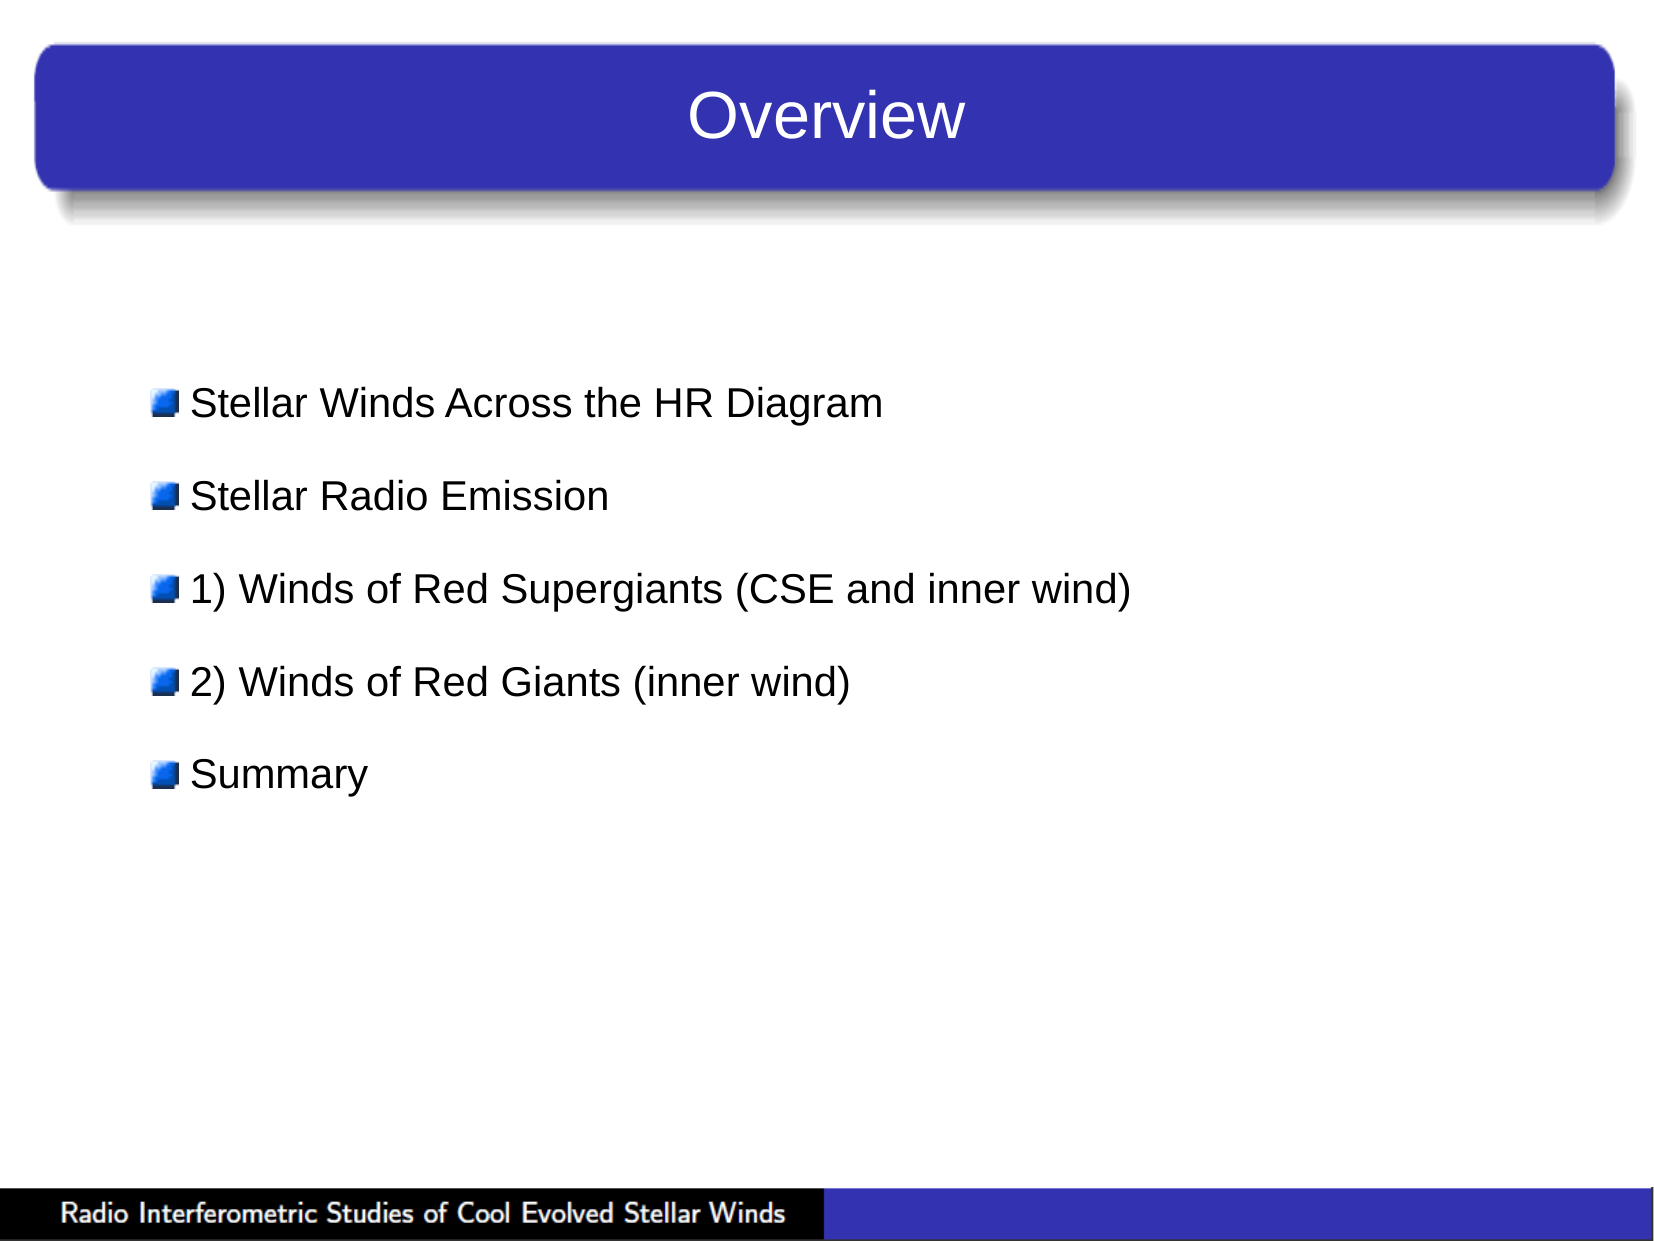

Overview
 Stellar Winds Across the HR Diagram
 Stellar Radio Emission
 1) Winds of Red Supergiants (CSE and inner wind)
 2) Winds of Red Giants (inner wind)
 Summary